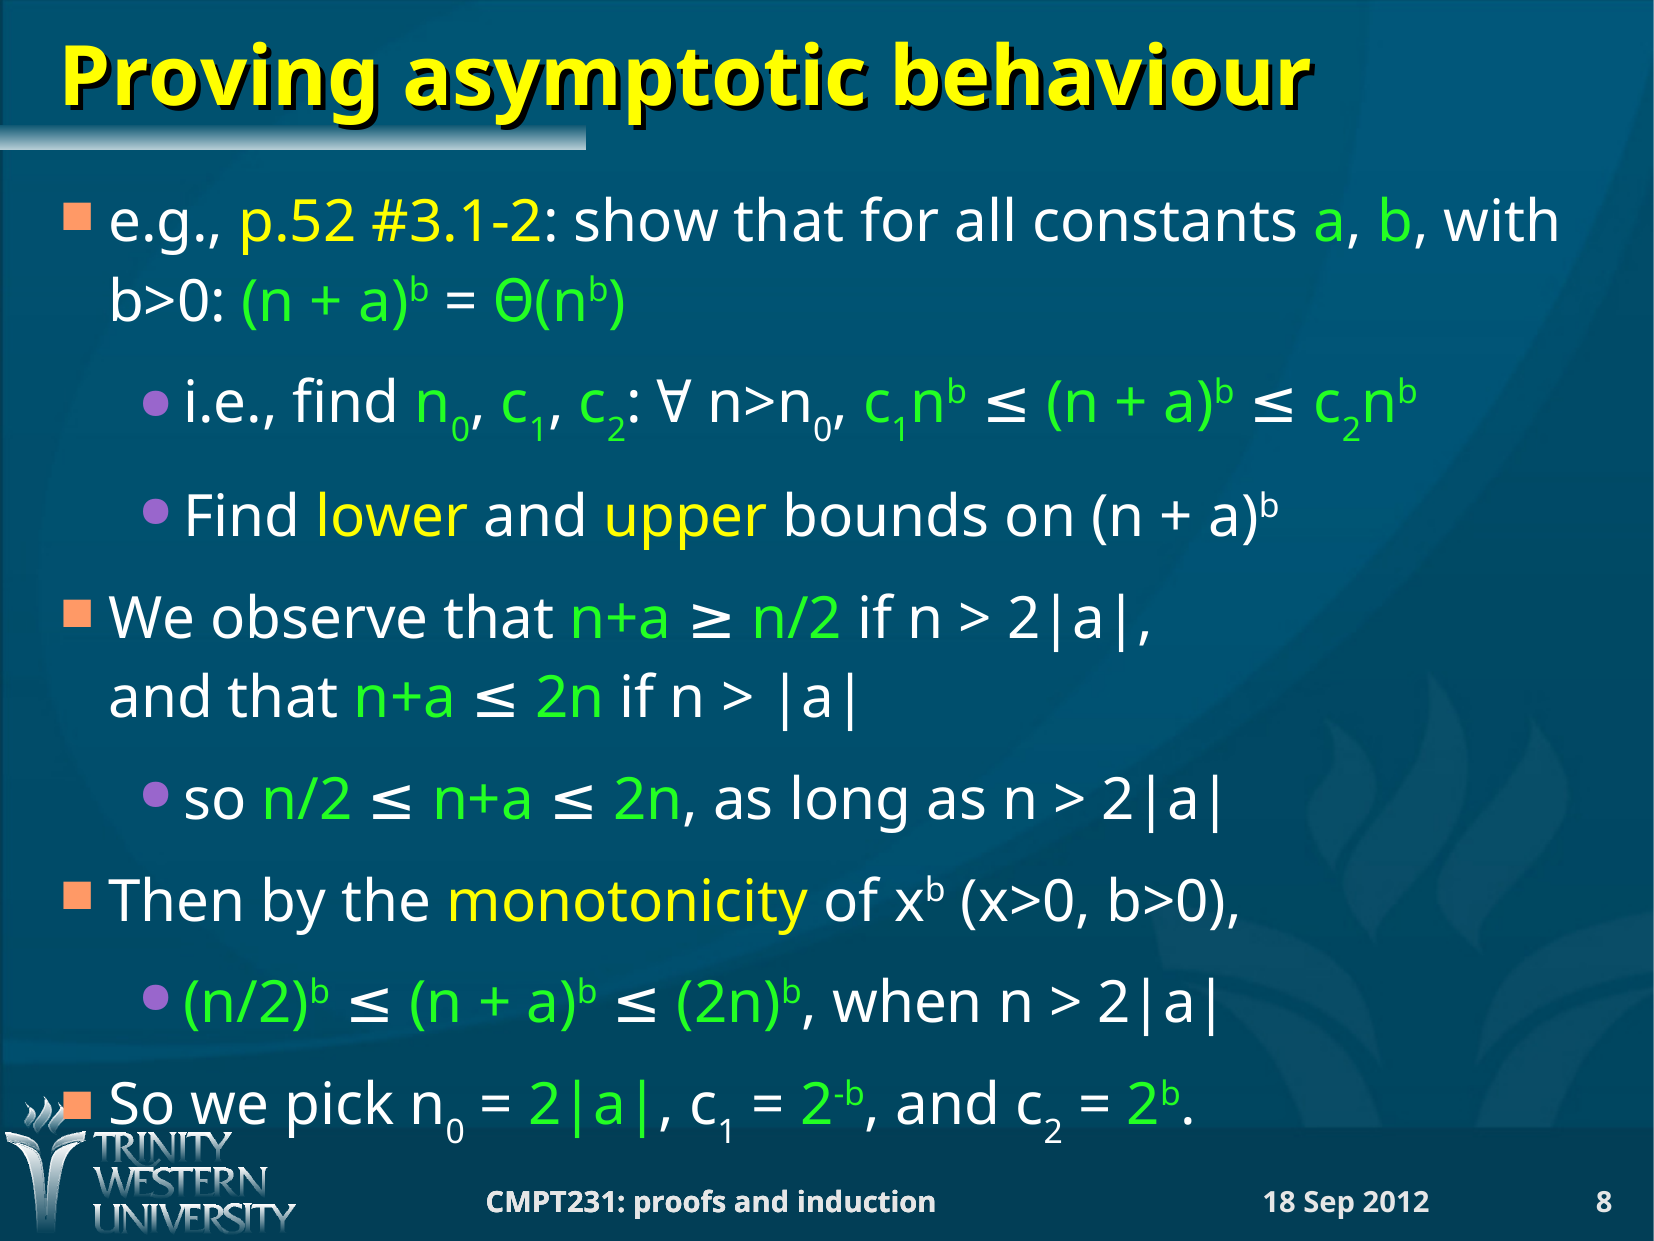

# Proving asymptotic behaviour
e.g., p.52 #3.1-2: show that for all constants a, b, with b>0: (n + a)b = Θ(nb)
i.e., find n0, c1, c2: ∀ n>n0, c1nb ≤ (n + a)b ≤ c2nb
Find lower and upper bounds on (n + a)b
We observe that n+a ≥ n/2 if n > 2|a|,
and that n+a ≤ 2n if n > |a|
so n/2 ≤ n+a ≤ 2n, as long as n > 2|a|
Then by the monotonicity of xb (x>0, b>0),
(n/2)b ≤ (n + a)b ≤ (2n)b, when n > 2|a|
So we pick n0 = 2|a|, c1 = 2-b, and c2 = 2b.
CMPT231: proofs and induction
18 Sep 2012
8